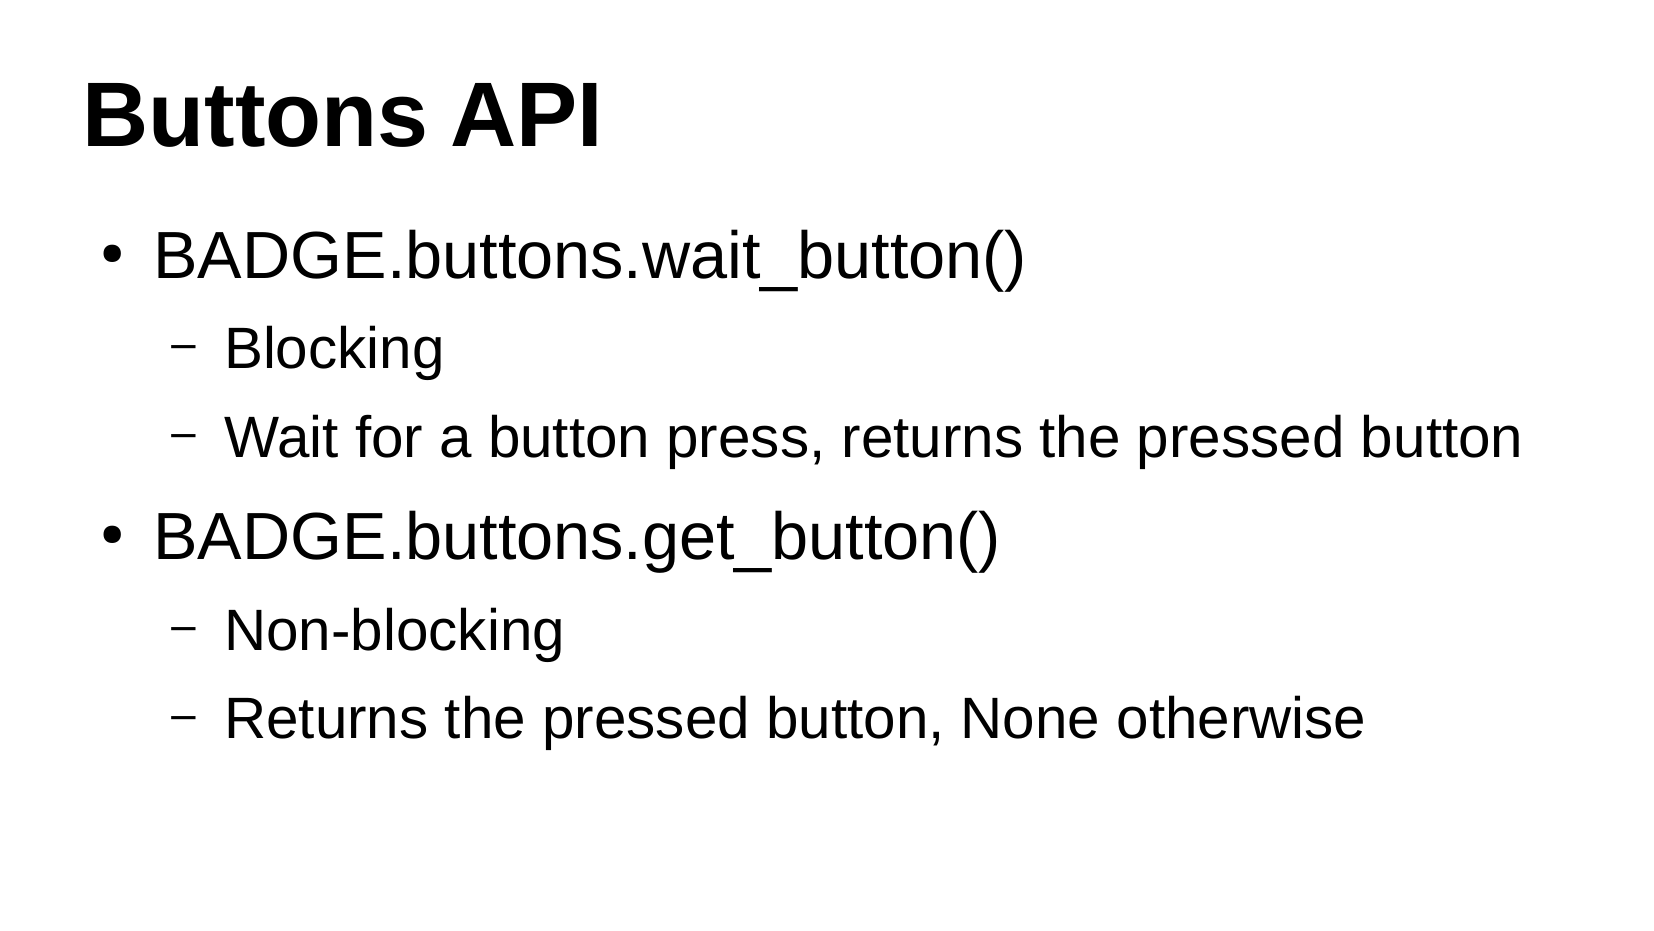

# Buttons API
BADGE.buttons.wait_button()
Blocking
Wait for a button press, returns the pressed button
BADGE.buttons.get_button()
Non-blocking
Returns the pressed button, None otherwise